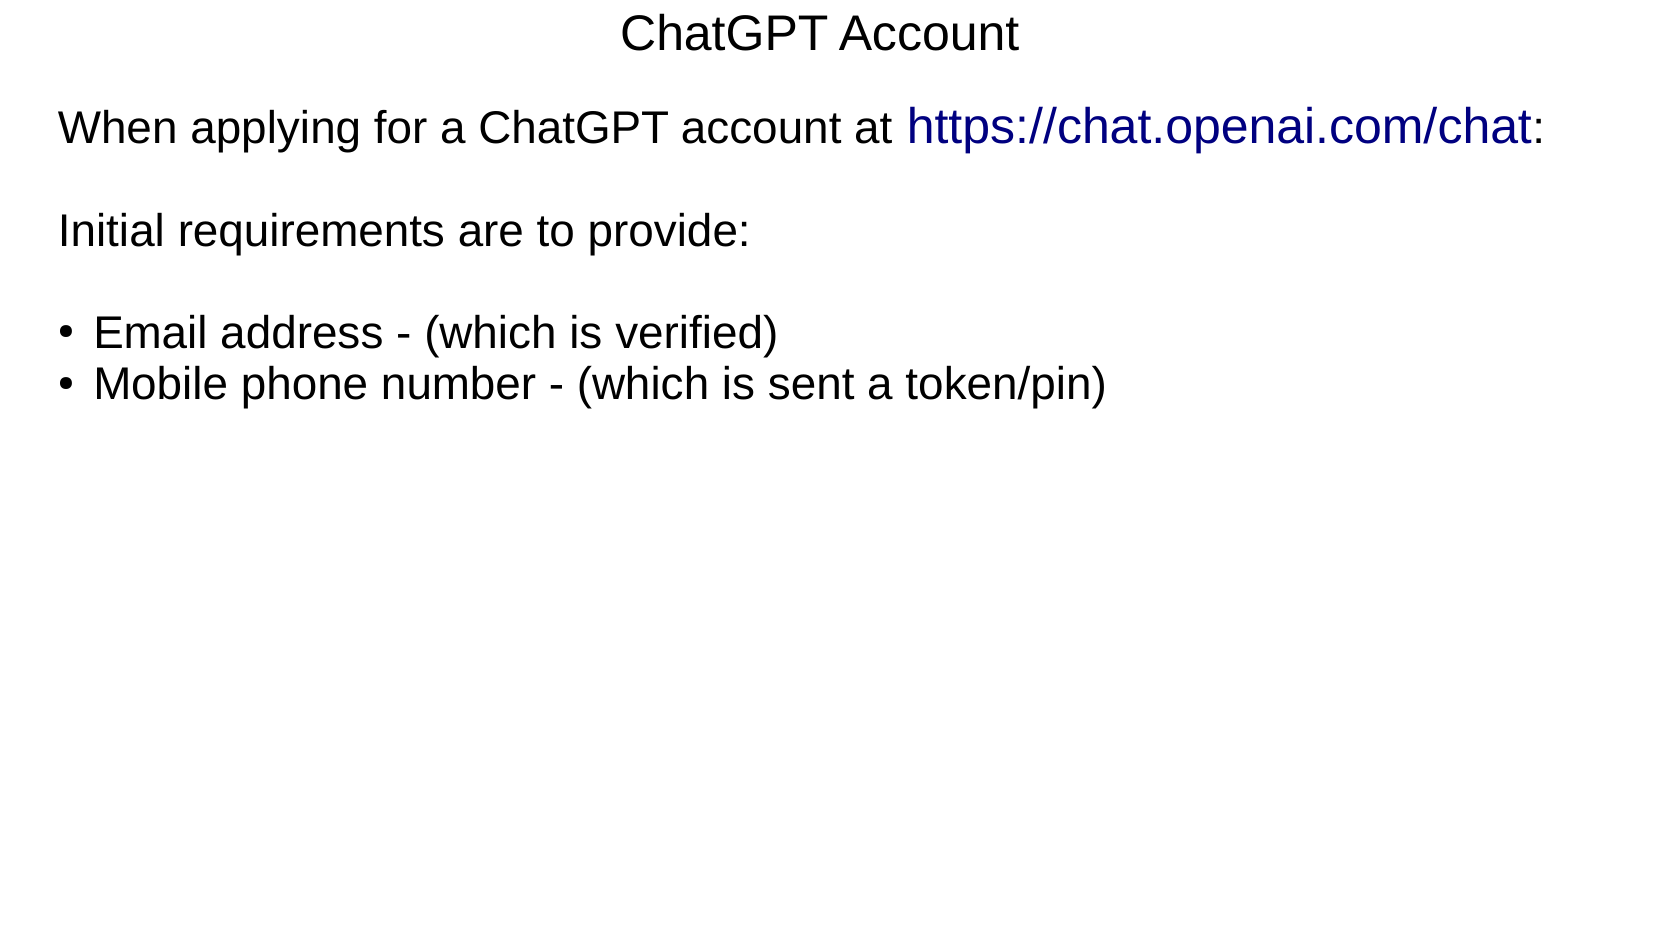

# ChatGPT Account
When applying for a ChatGPT account at https://chat.openai.com/chat:
Initial requirements are to provide:
Email address - (which is verified)
Mobile phone number - (which is sent a token/pin)